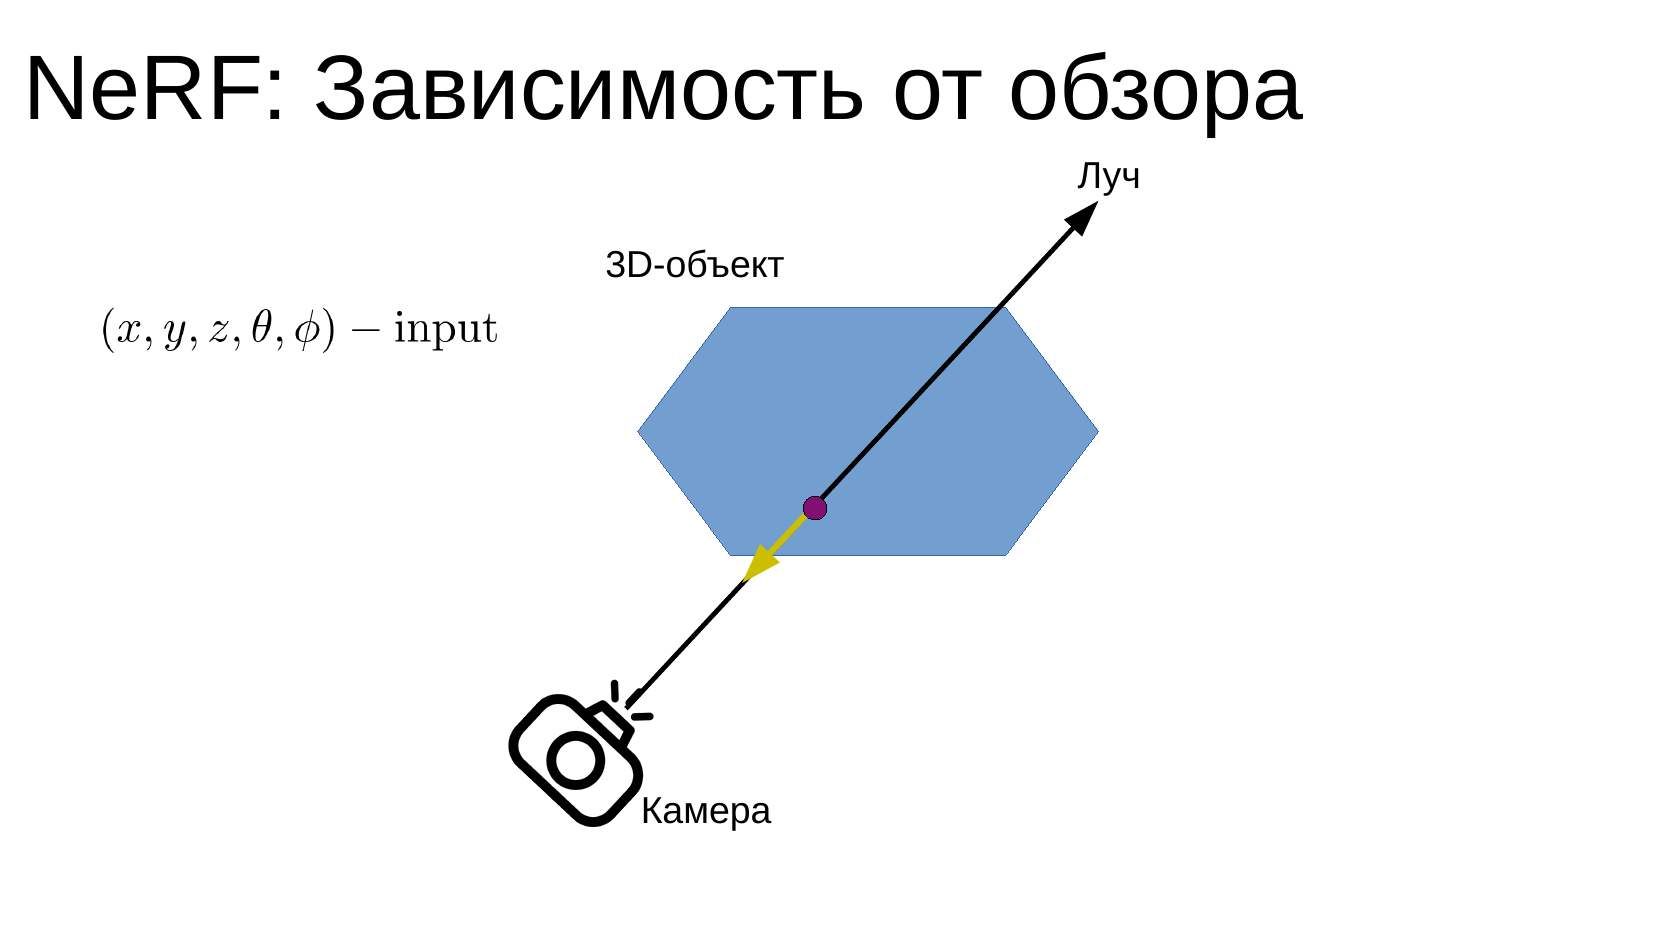

# NeRF: Зависимость от обзора
Луч
3D-объект
Камера